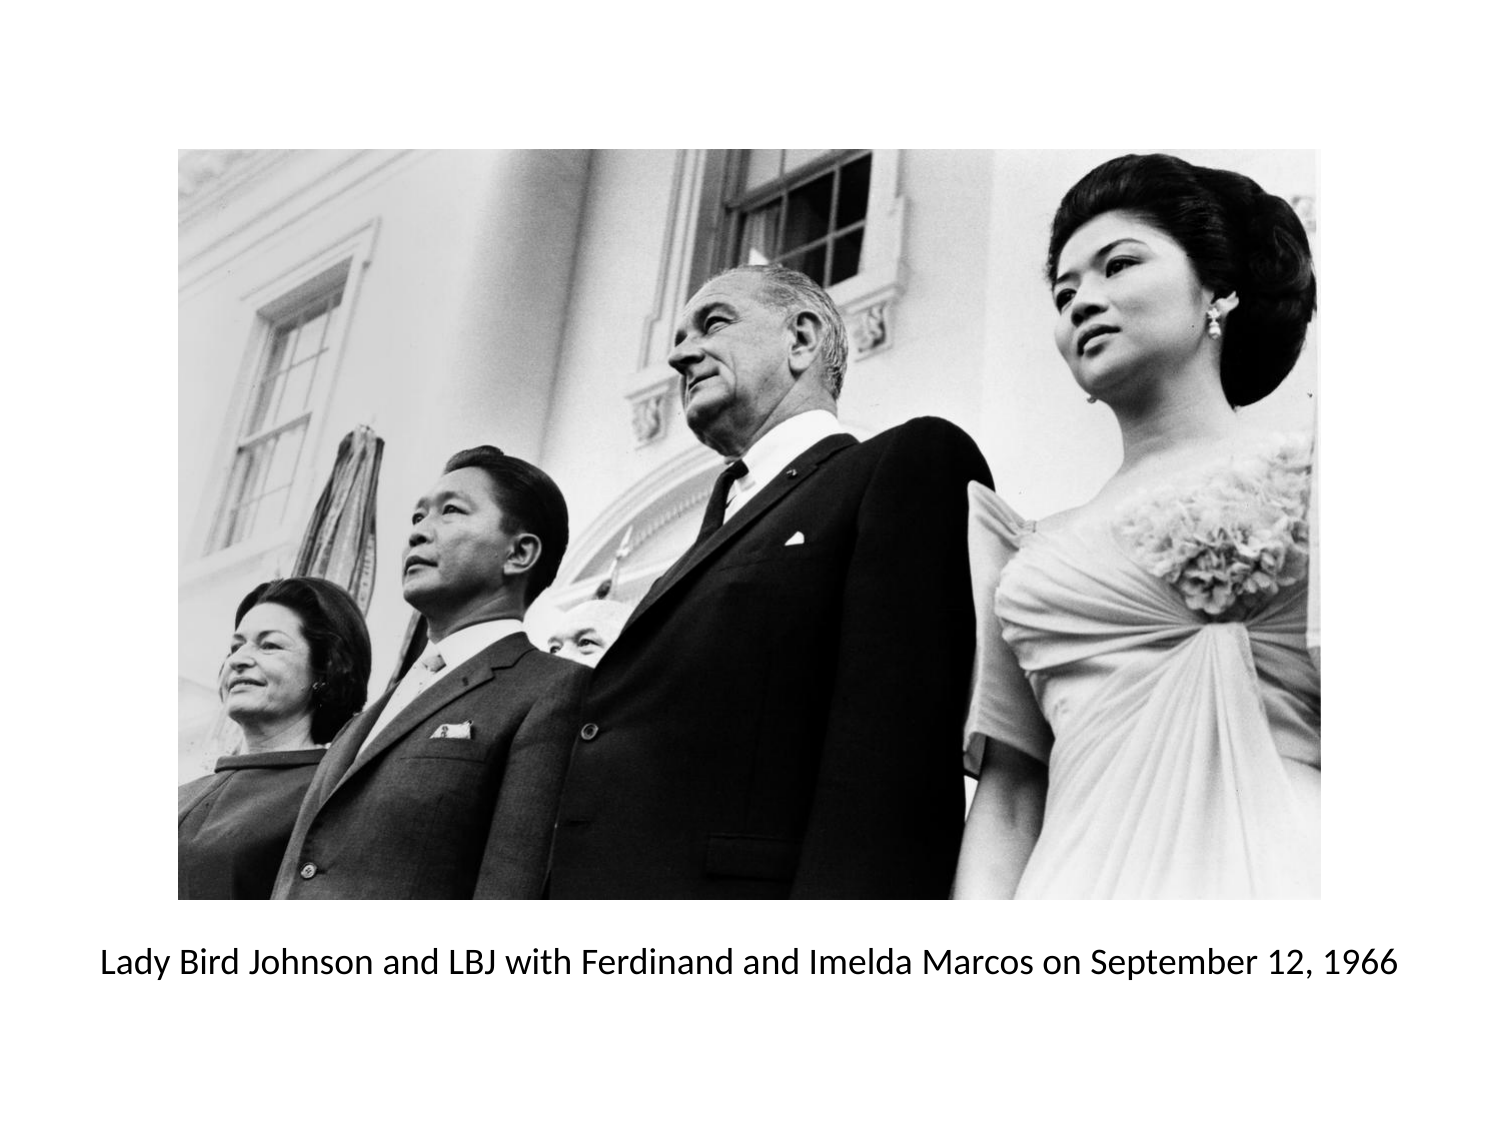

Lady Bird Johnson and LBJ with Ferdinand and Imelda Marcos on September 12, 1966